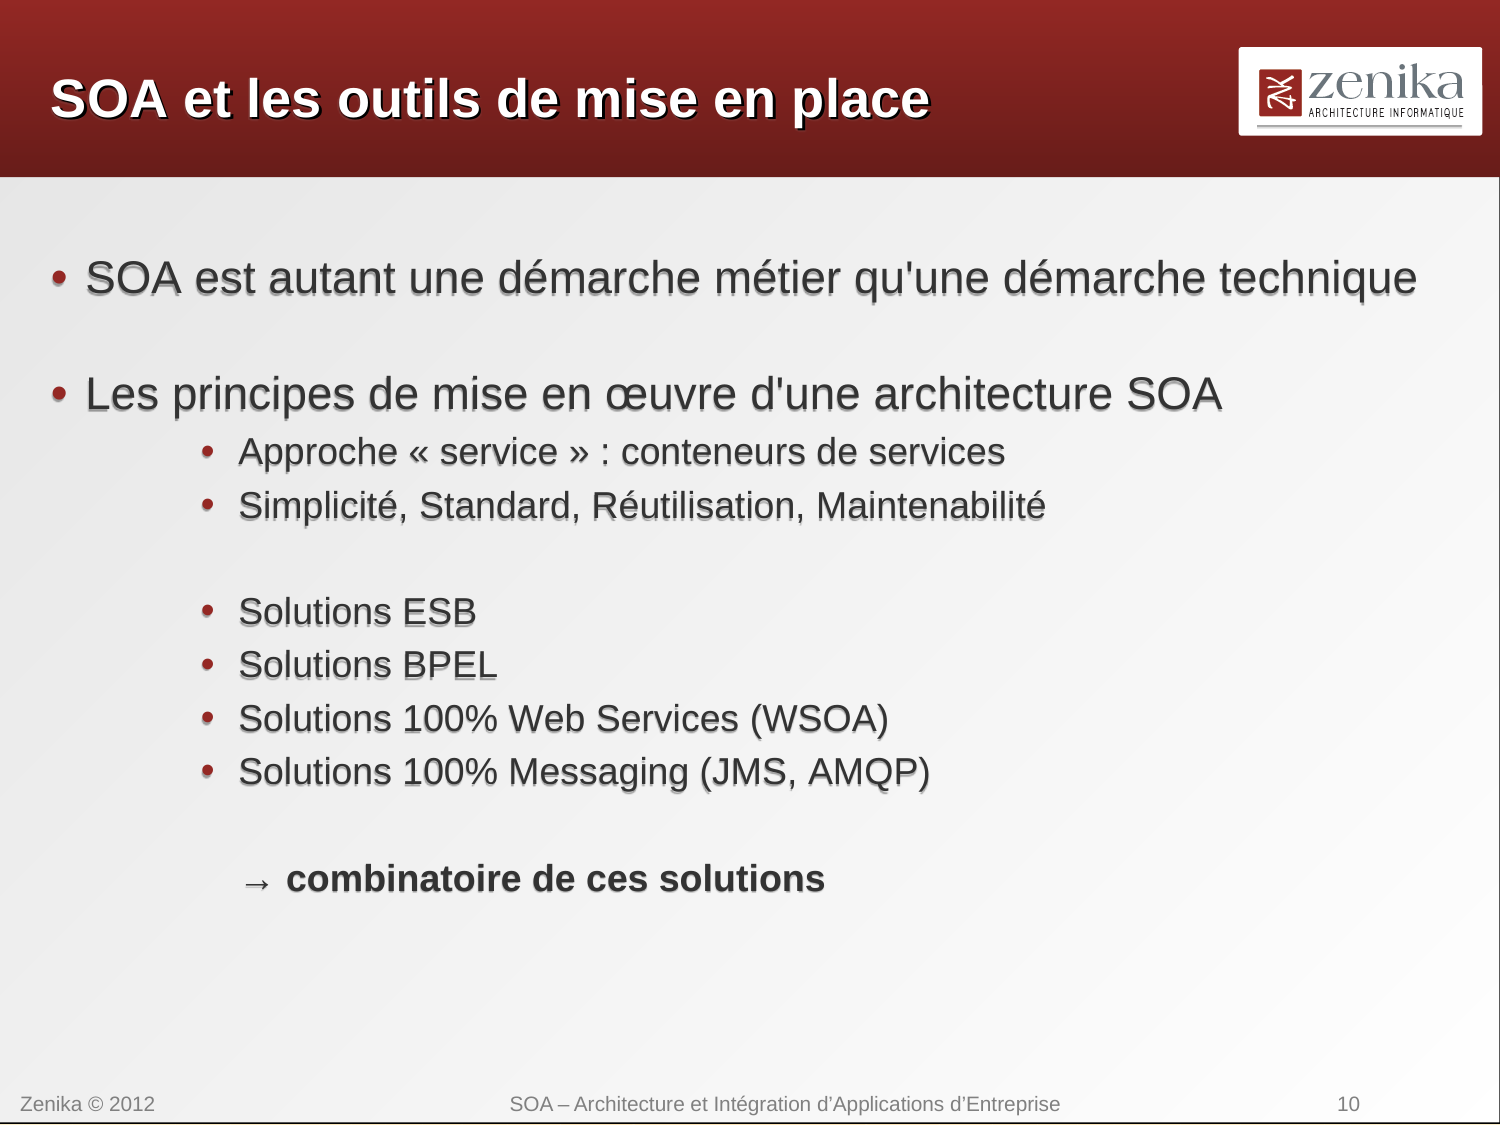

# SOA et les outils de mise en place
SOA est autant une démarche métier qu'une démarche technique
Les principes de mise en œuvre d'une architecture SOA
Approche « service » : conteneurs de services
Simplicité, Standard, Réutilisation, Maintenabilité
Solutions ESB
Solutions BPEL
Solutions 100% Web Services (WSOA)
Solutions 100% Messaging (JMS, AMQP)
→ combinatoire de ces solutions